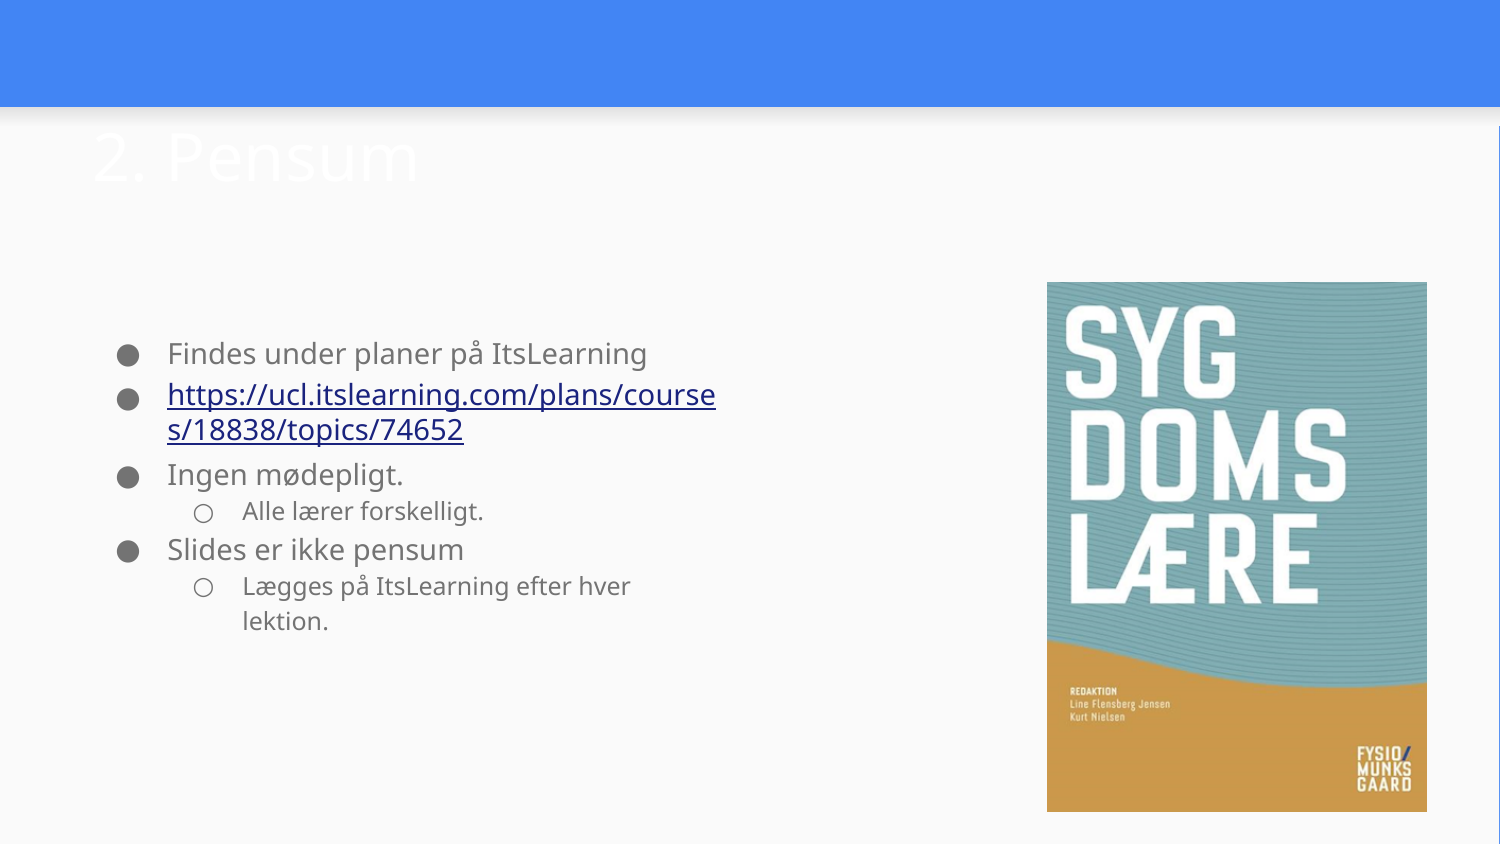

# 2. Pensum
Findes under planer på ItsLearning
https://ucl.itslearning.com/plans/courses/18838/topics/74652
Ingen mødepligt.
Alle lærer forskelligt.
Slides er ikke pensum
Lægges på ItsLearning efter hver lektion.